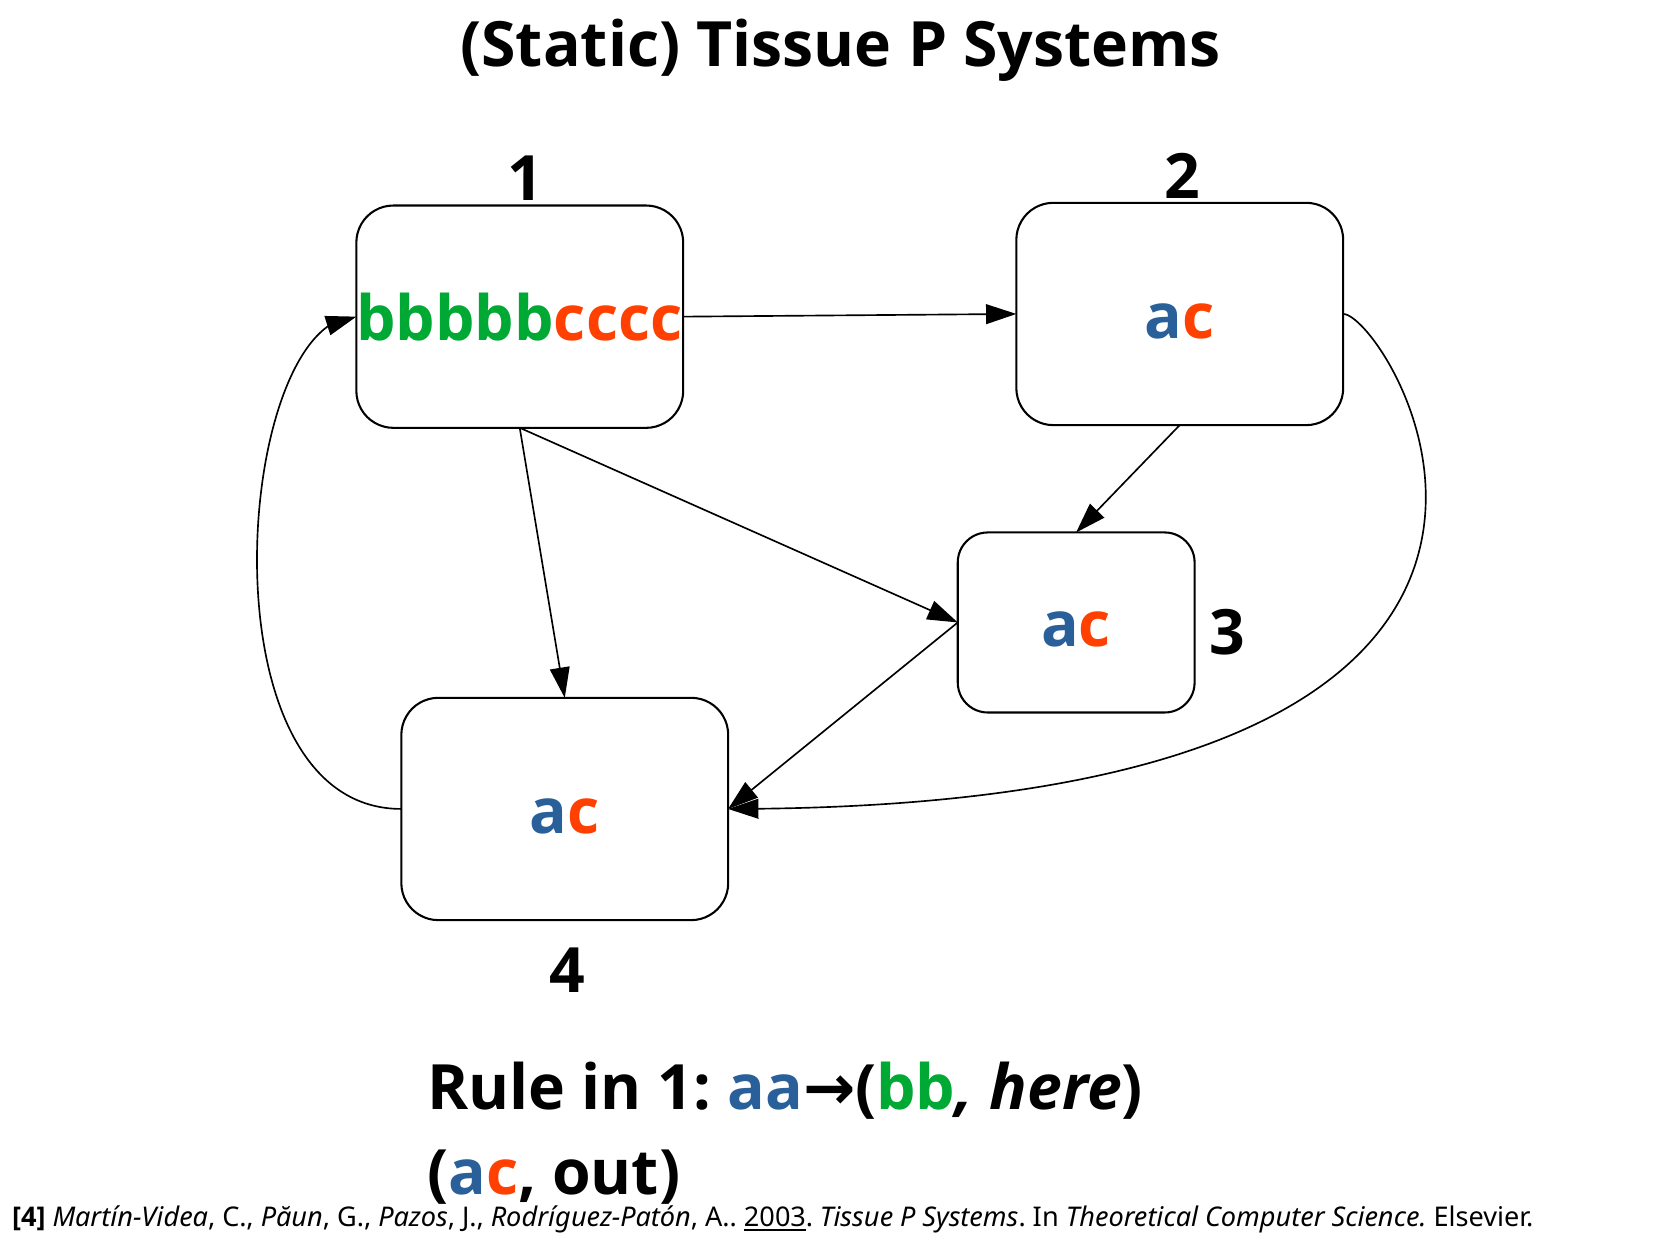

# (Static) Tissue P Systems
2
1
ac
bbbbbcccc
ac
3
ac
4
Rule in 1: aa→(bb, here)(ac, out)
[4] Martín-Videa, C., Păun, G., Pazos, J., Rodríguez-Patón, A.. 2003. Tissue P Systems. In Theoretical Computer Science. Elsevier.